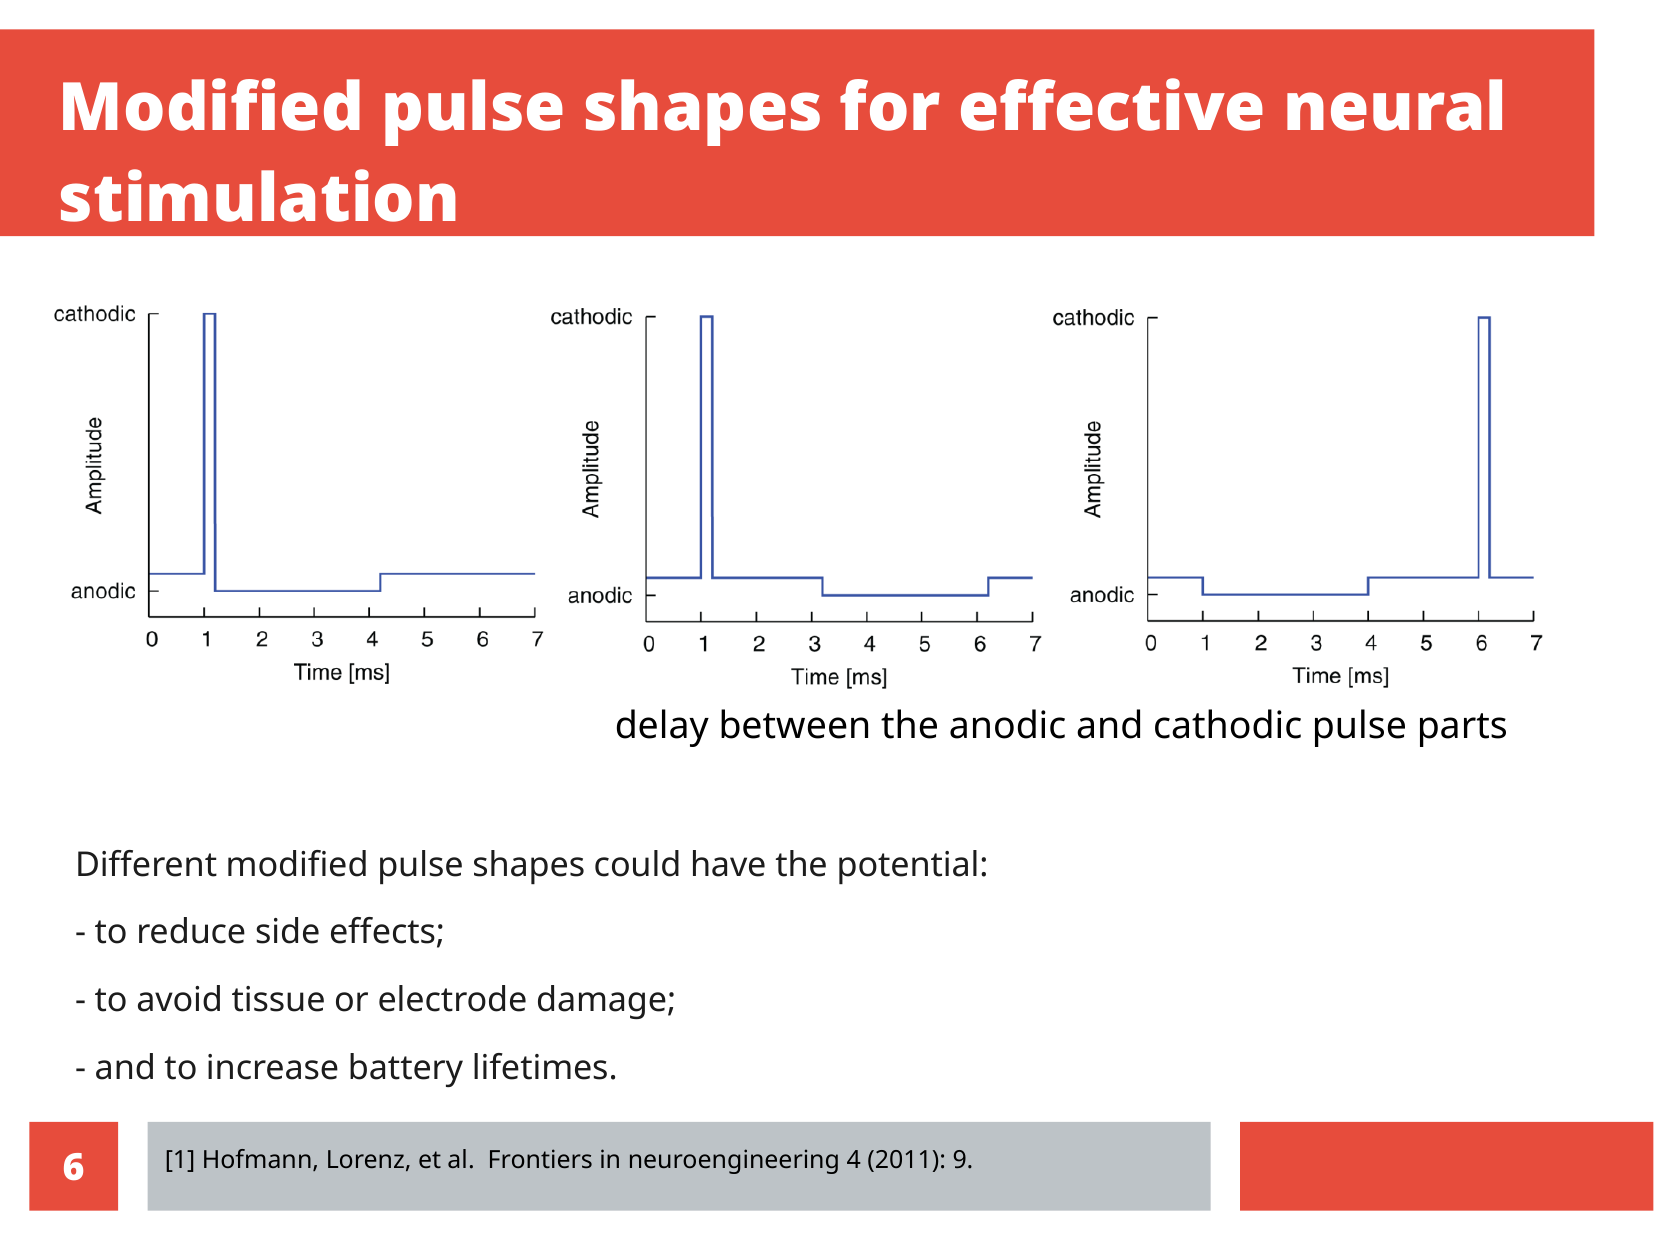

# Modified pulse shapes for effective neural stimulation
delay between the anodic and cathodic pulse parts
Different modified pulse shapes could have the potential:
- to reduce side effects;
- to avoid tissue or electrode damage;
- and to increase battery lifetimes.
6
[1] Hofmann, Lorenz, et al.  Frontiers in neuroengineering 4 (2011): 9.